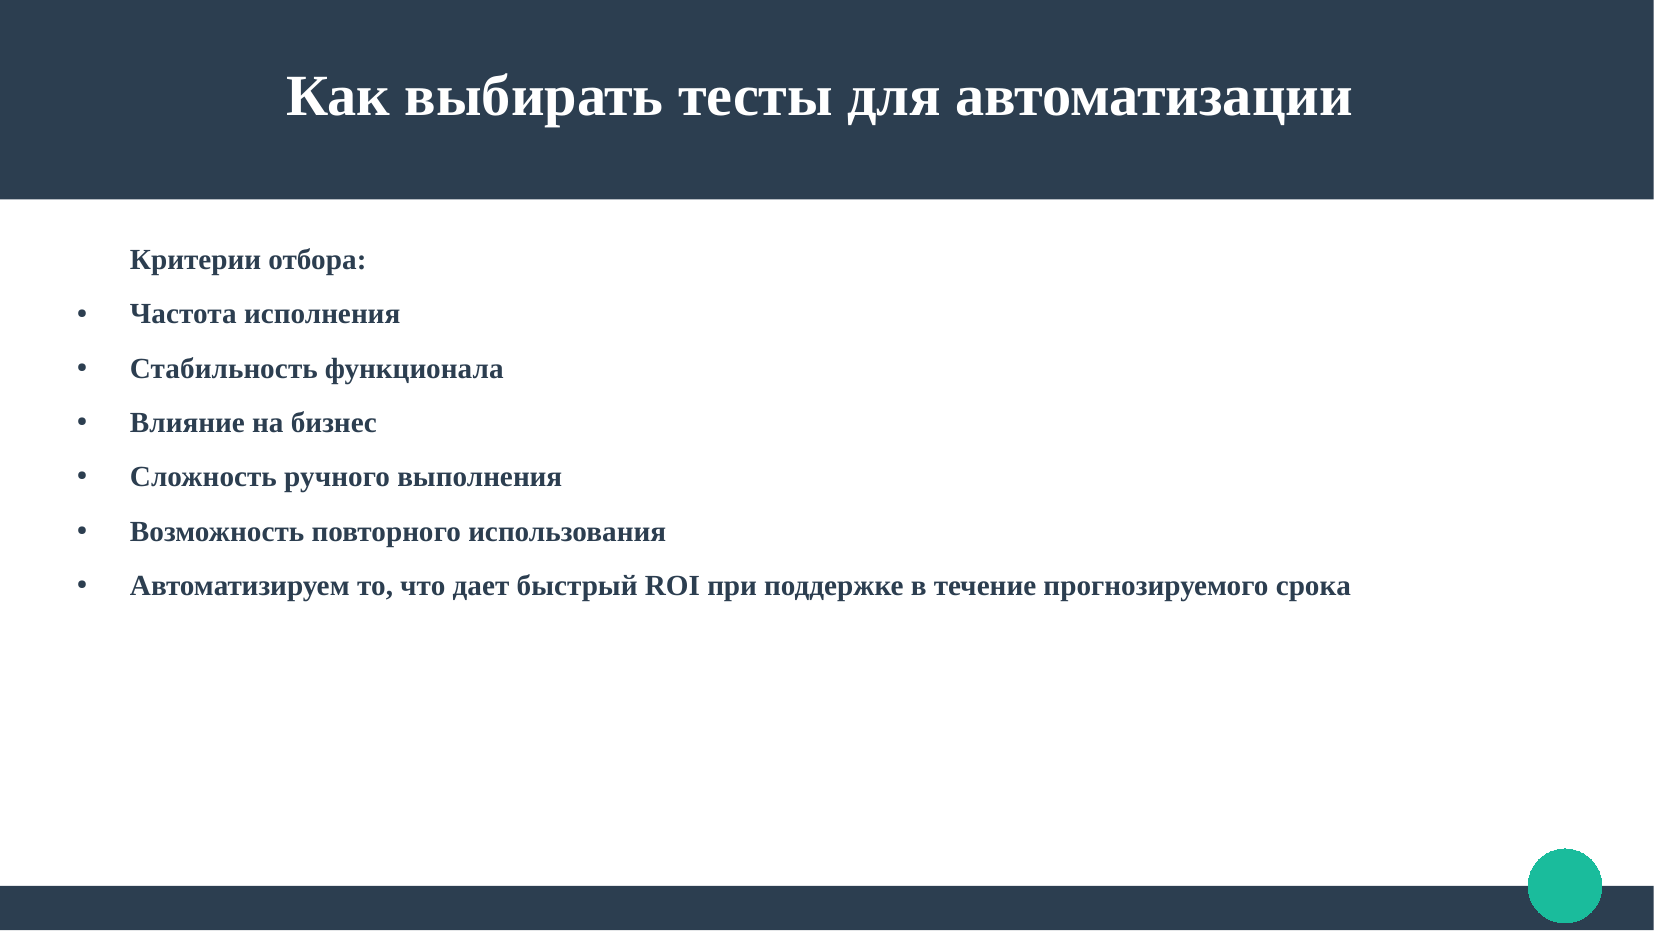

# Как выбирать тесты для автоматизации
Критерии отбора:
Частота исполнения
Стабильность функционала
Влияние на бизнес
Сложность ручного выполнения
Возможность повторного использования
Автоматизируем то, что дает быстрый ROI при поддержке в течение прогнозируемого срока